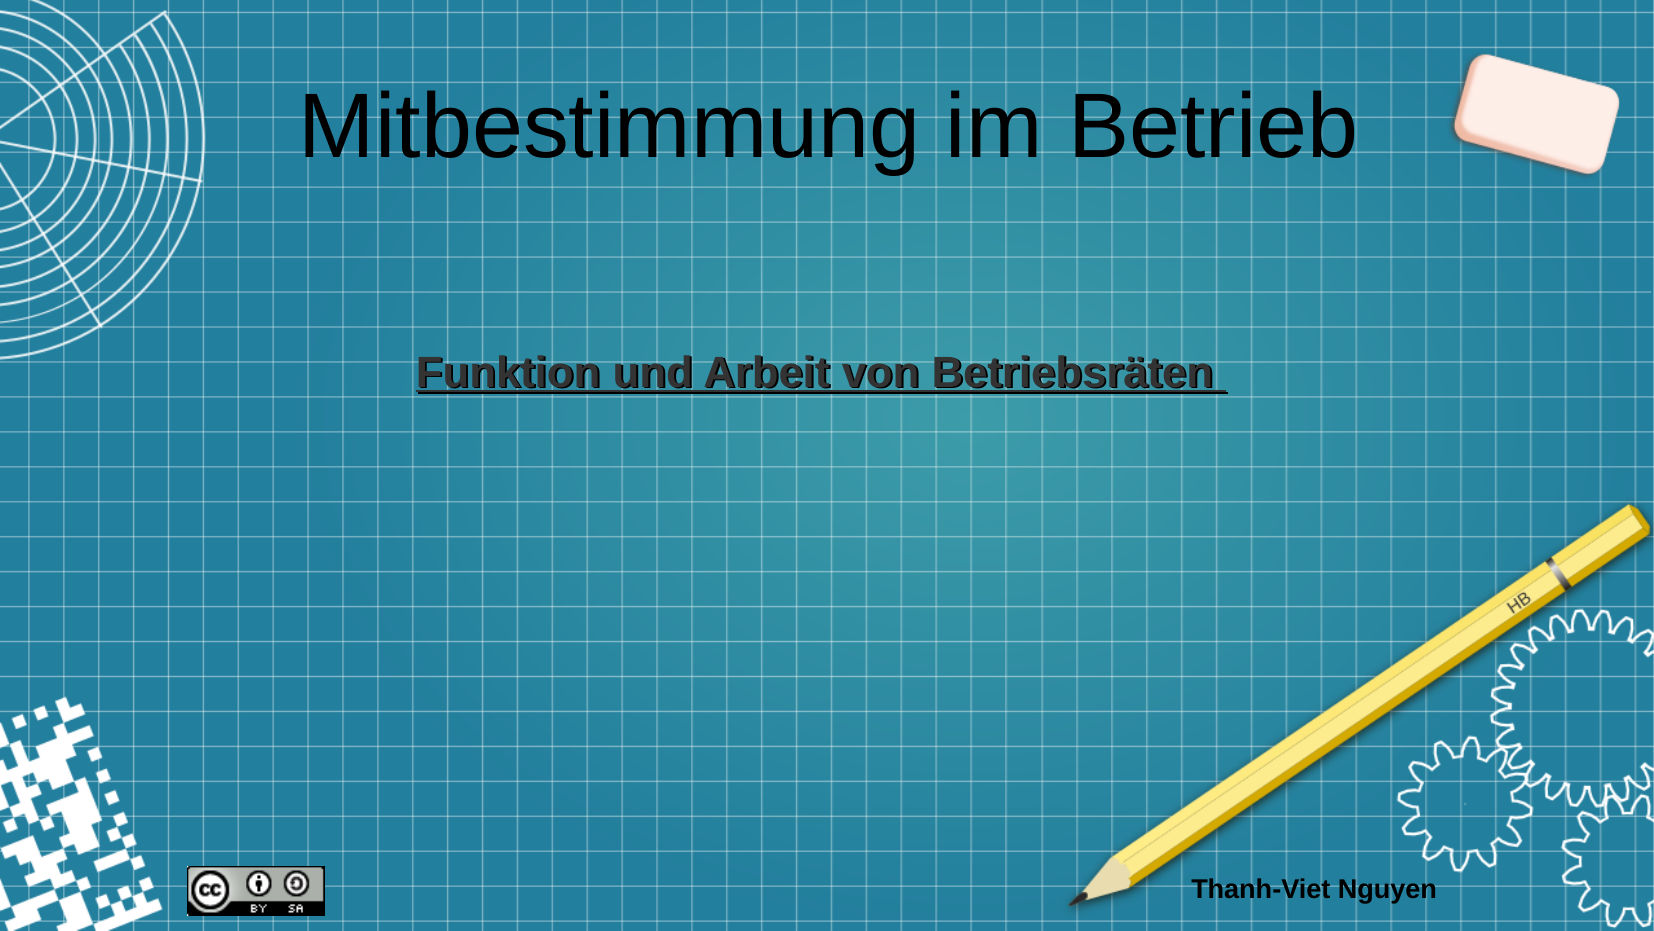

# Mitbestimmung im Betrieb
Funktion und Arbeit von Betriebsräten
Thanh-Viet Nguyen